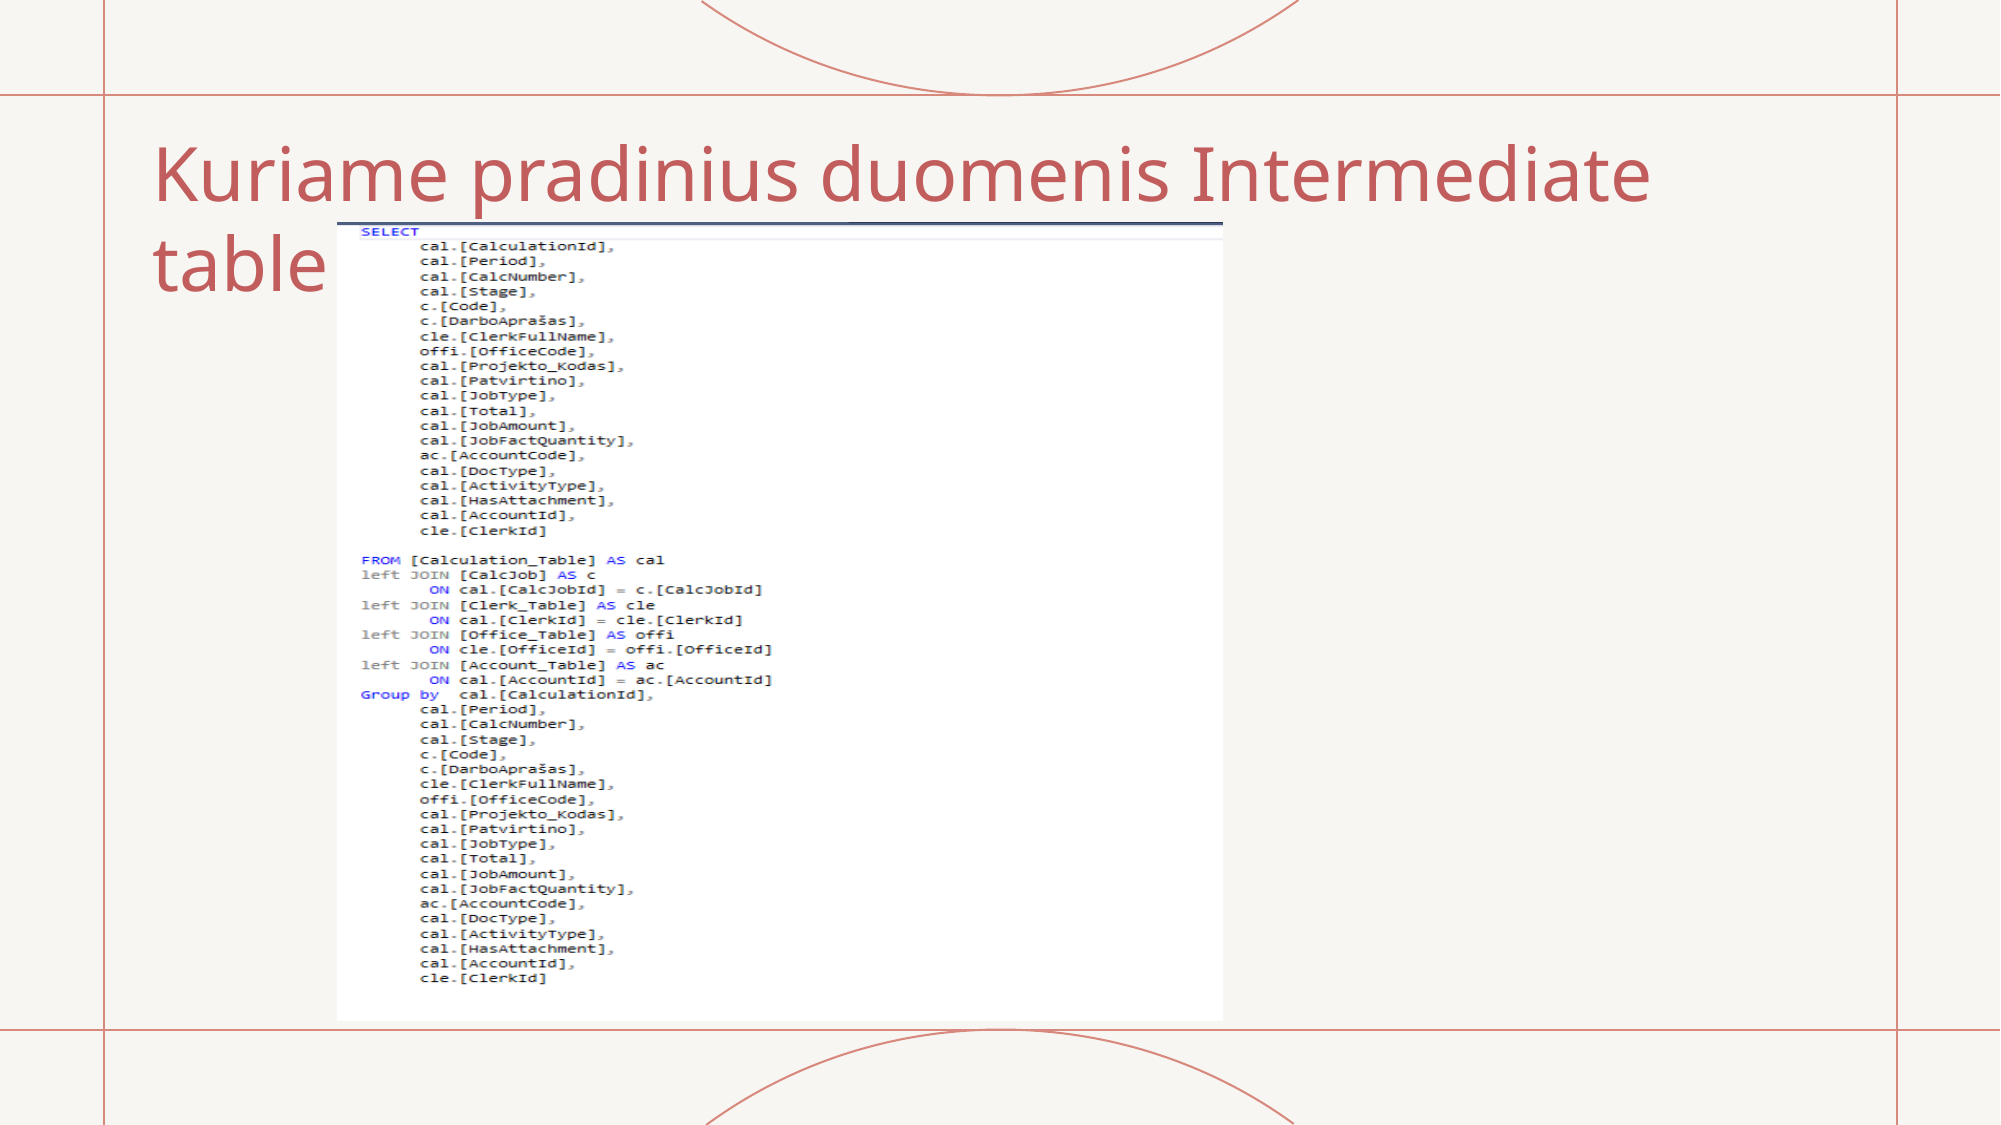

# Kuriame pradinius duomenis Intermediate table 1